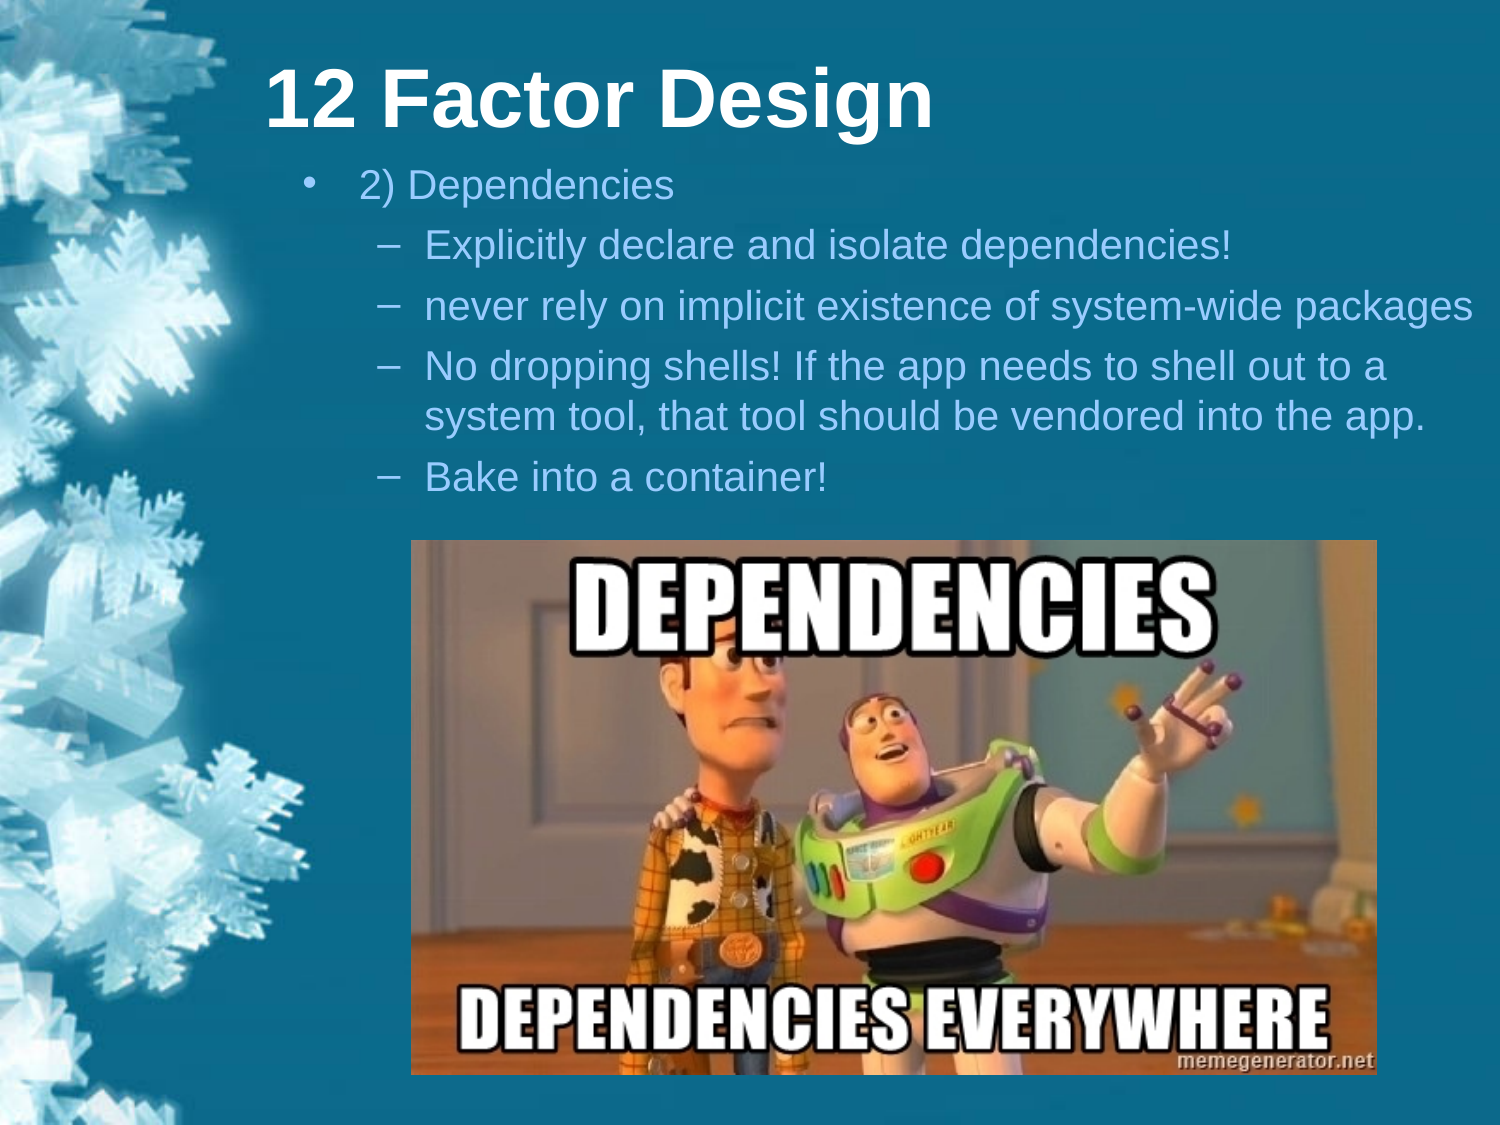

# 12 Factor Design
2) Dependencies
Explicitly declare and isolate dependencies!
never rely on implicit existence of system-wide packages
No dropping shells! If the app needs to shell out to a system tool, that tool should be vendored into the app.
Bake into a container!